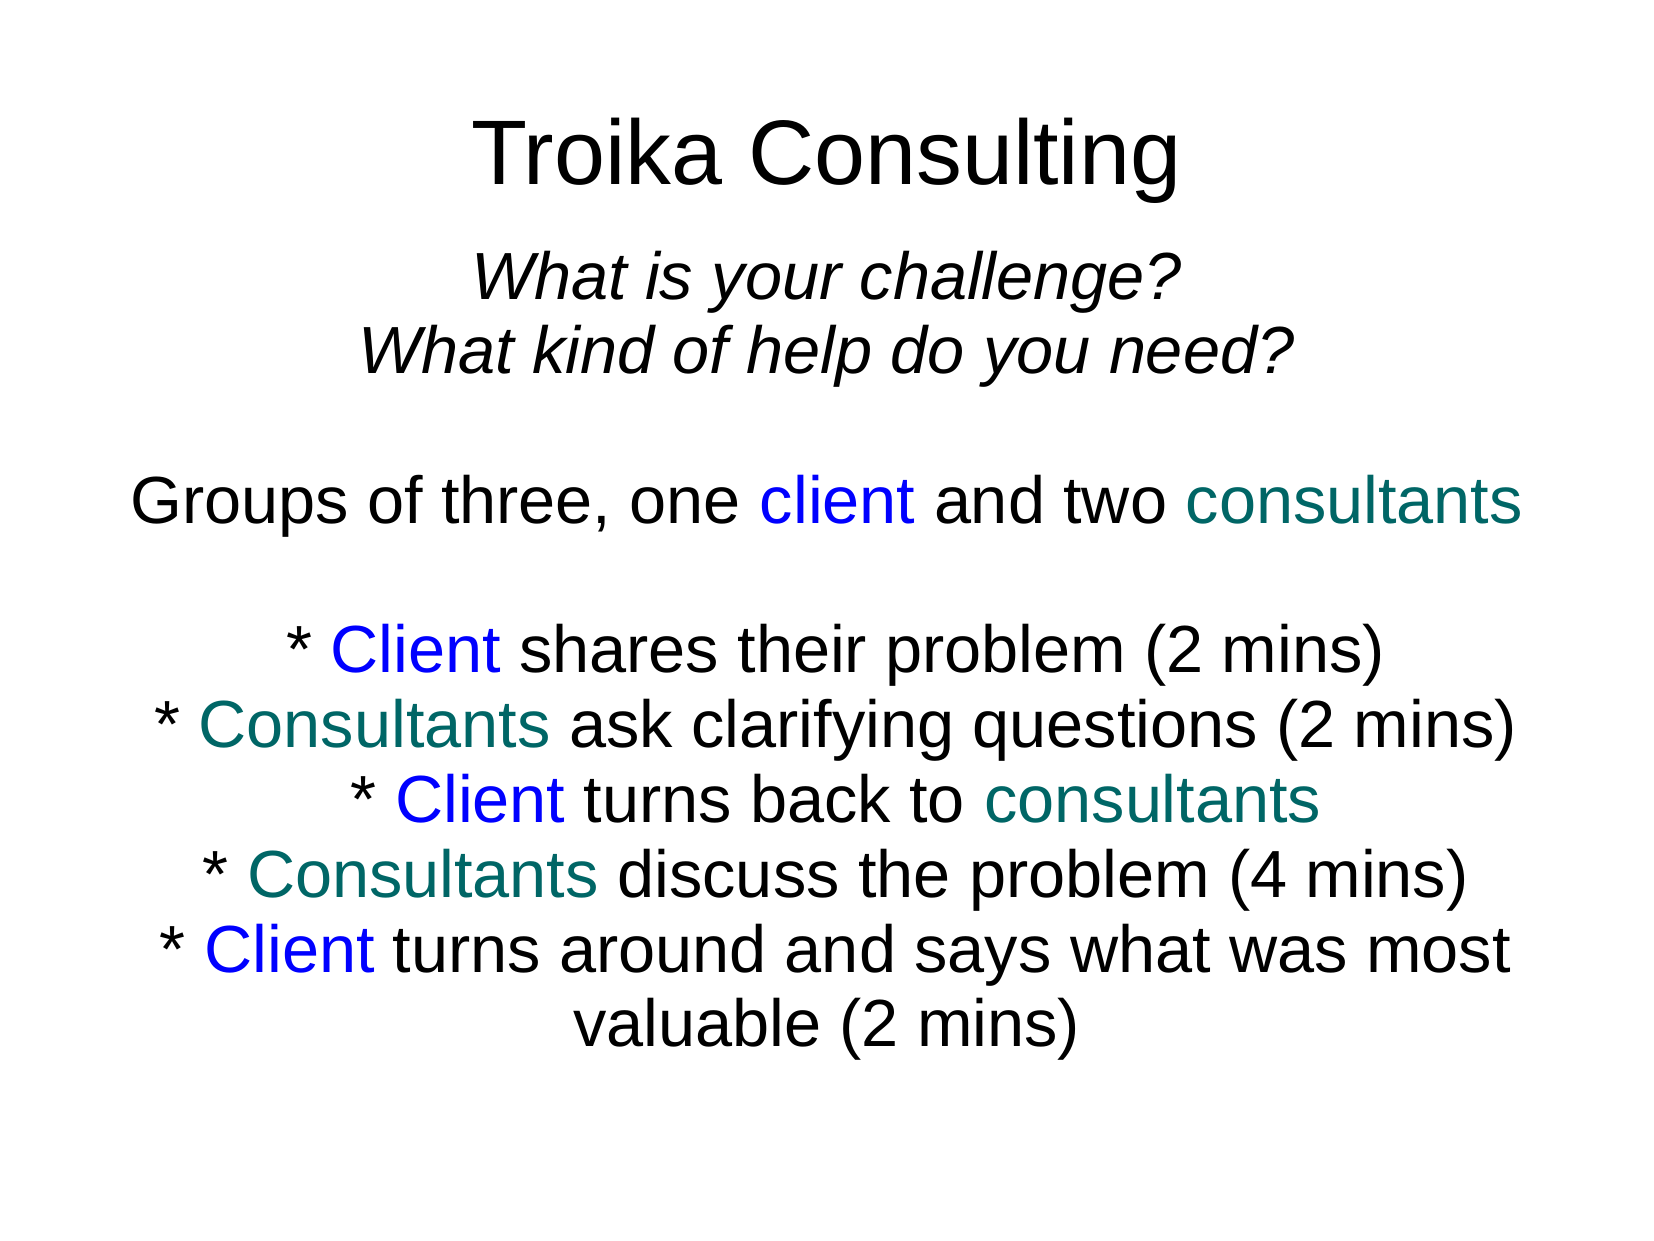

# Troika Consulting
What is your challenge?
What kind of help do you need?
Groups of three, one client and two consultants
 * Client shares their problem (2 mins)
 * Consultants ask clarifying questions (2 mins)
 * Client turns back to consultants
 * Consultants discuss the problem (4 mins)
 * Client turns around and says what was most valuable (2 mins)